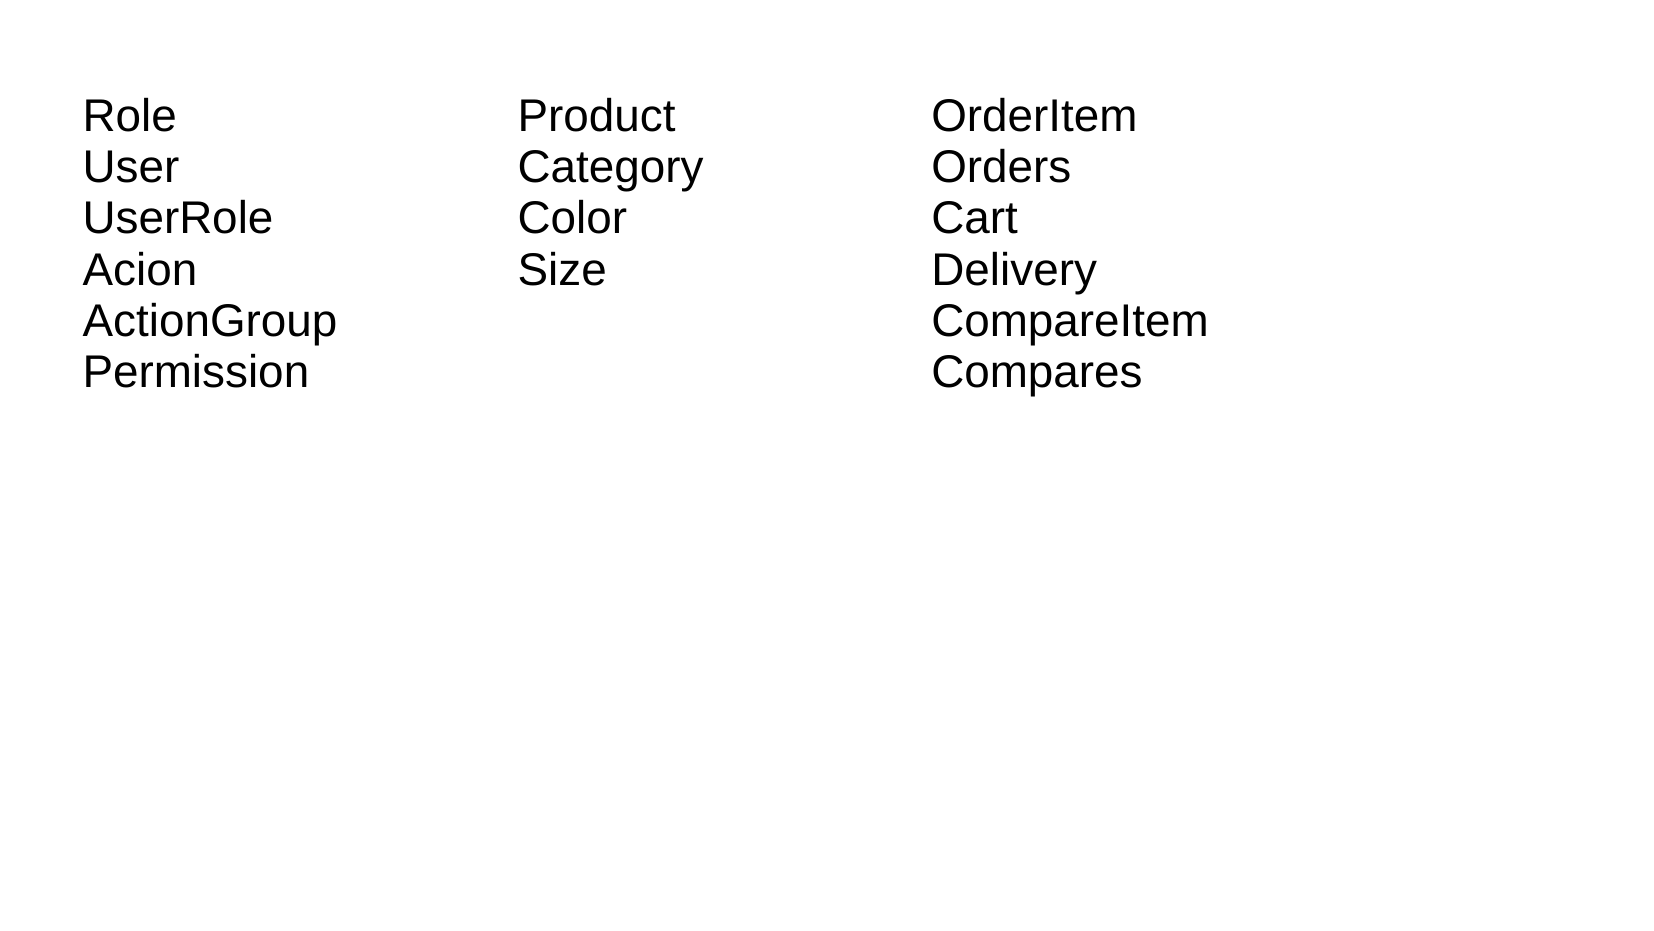

# Role
User
UserRole
Acion
ActionGroup
Permission
Product
Category
Color
Size
OrderItem
Orders
Cart
Delivery
CompareItem
Compares